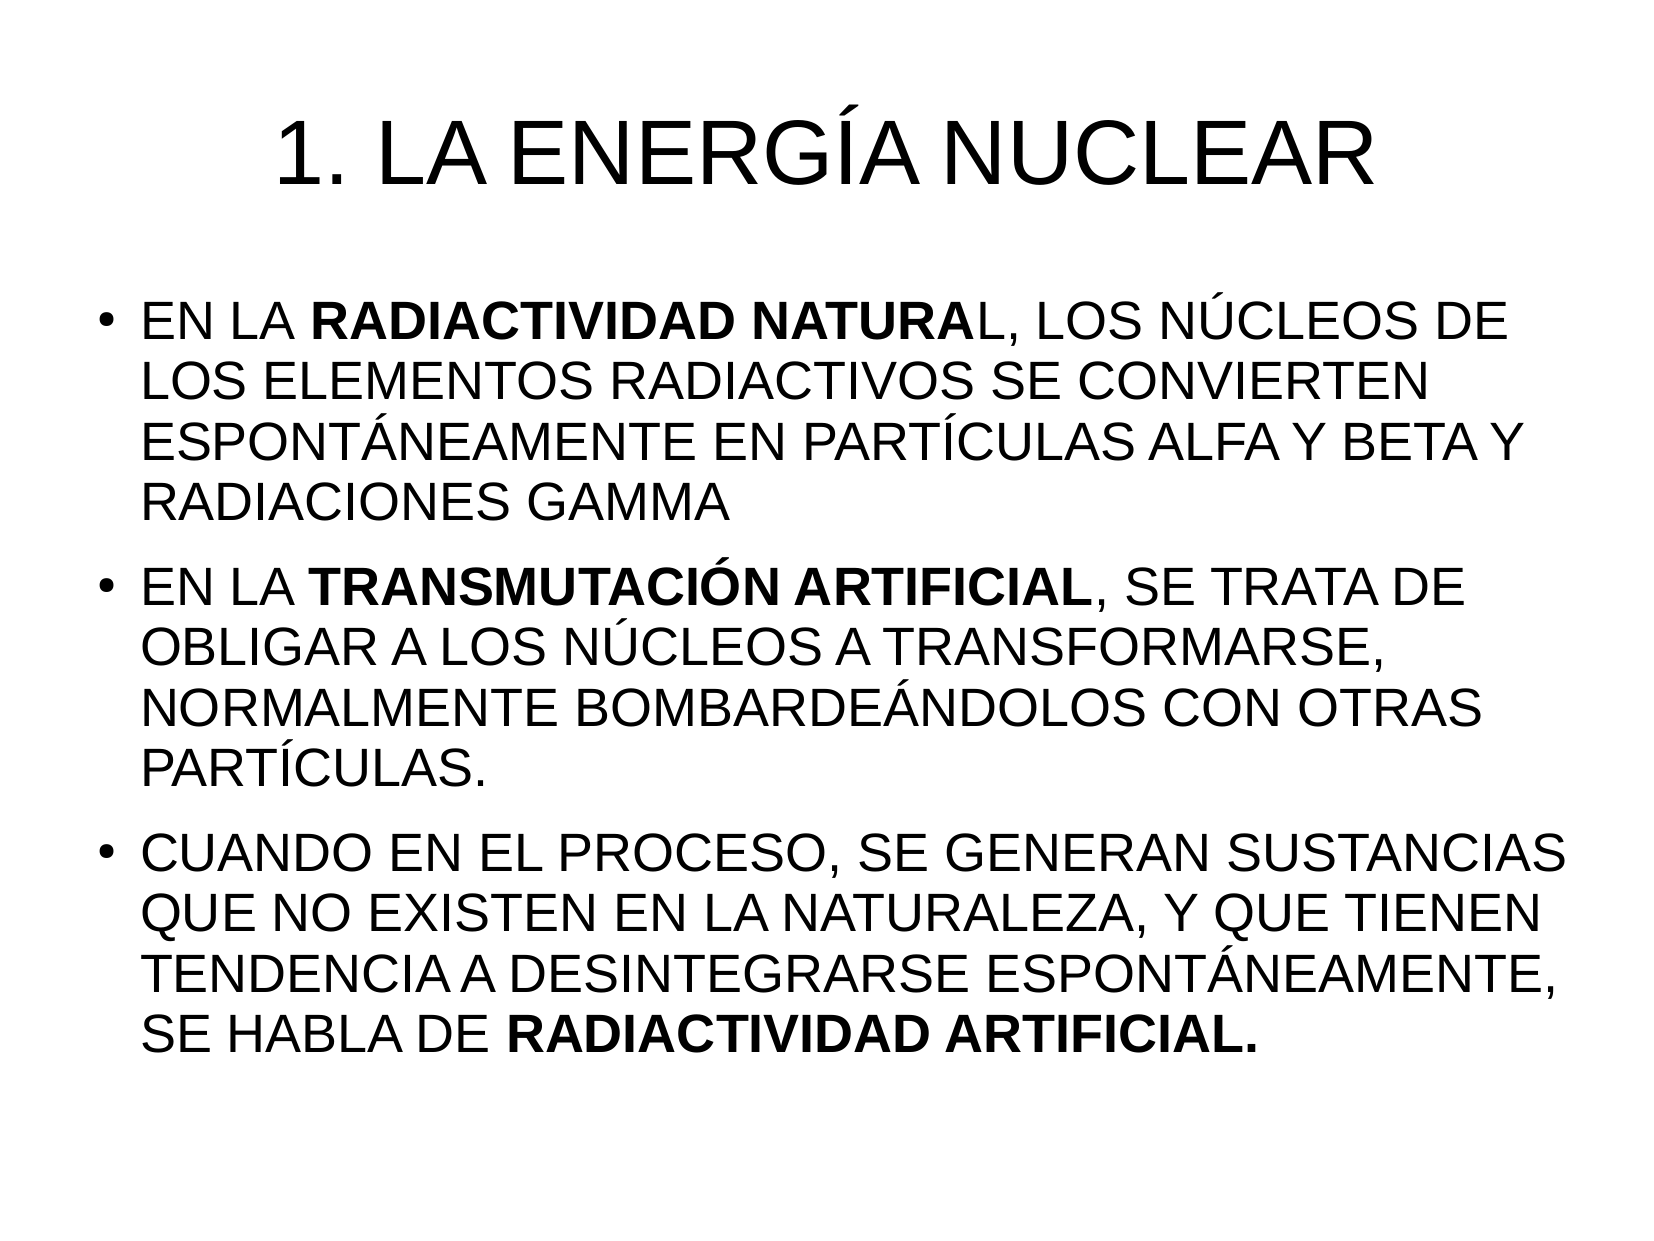

# 1. LA ENERGÍA NUCLEAR
EN LA RADIACTIVIDAD NATURAL, LOS NÚCLEOS DE LOS ELEMENTOS RADIACTIVOS SE CONVIERTEN ESPONTÁNEAMENTE EN PARTÍCULAS ALFA Y BETA Y RADIACIONES GAMMA
EN LA TRANSMUTACIÓN ARTIFICIAL, SE TRATA DE OBLIGAR A LOS NÚCLEOS A TRANSFORMARSE, NORMALMENTE BOMBARDEÁNDOLOS CON OTRAS PARTÍCULAS.
CUANDO EN EL PROCESO, SE GENERAN SUSTANCIAS QUE NO EXISTEN EN LA NATURALEZA, Y QUE TIENEN TENDENCIA A DESINTEGRARSE ESPONTÁNEAMENTE, SE HABLA DE RADIACTIVIDAD ARTIFICIAL.